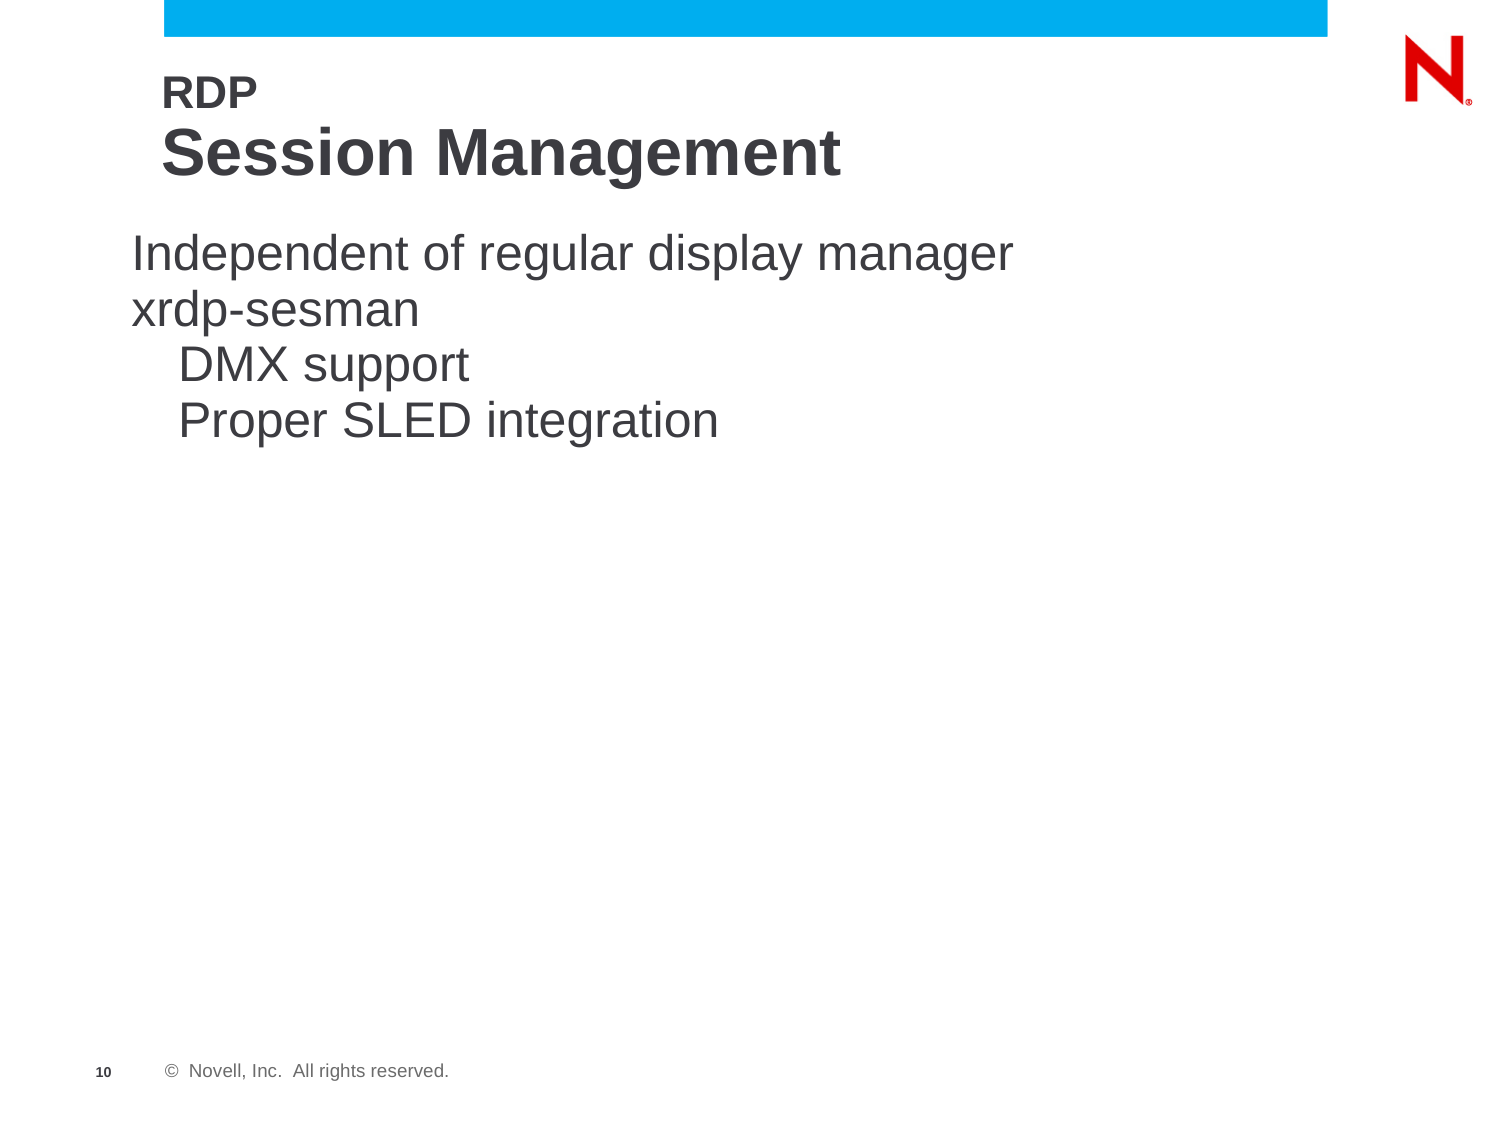

# RDP Session Management
Independent of regular display manager
xrdp-sesman
DMX support
Proper SLED integration